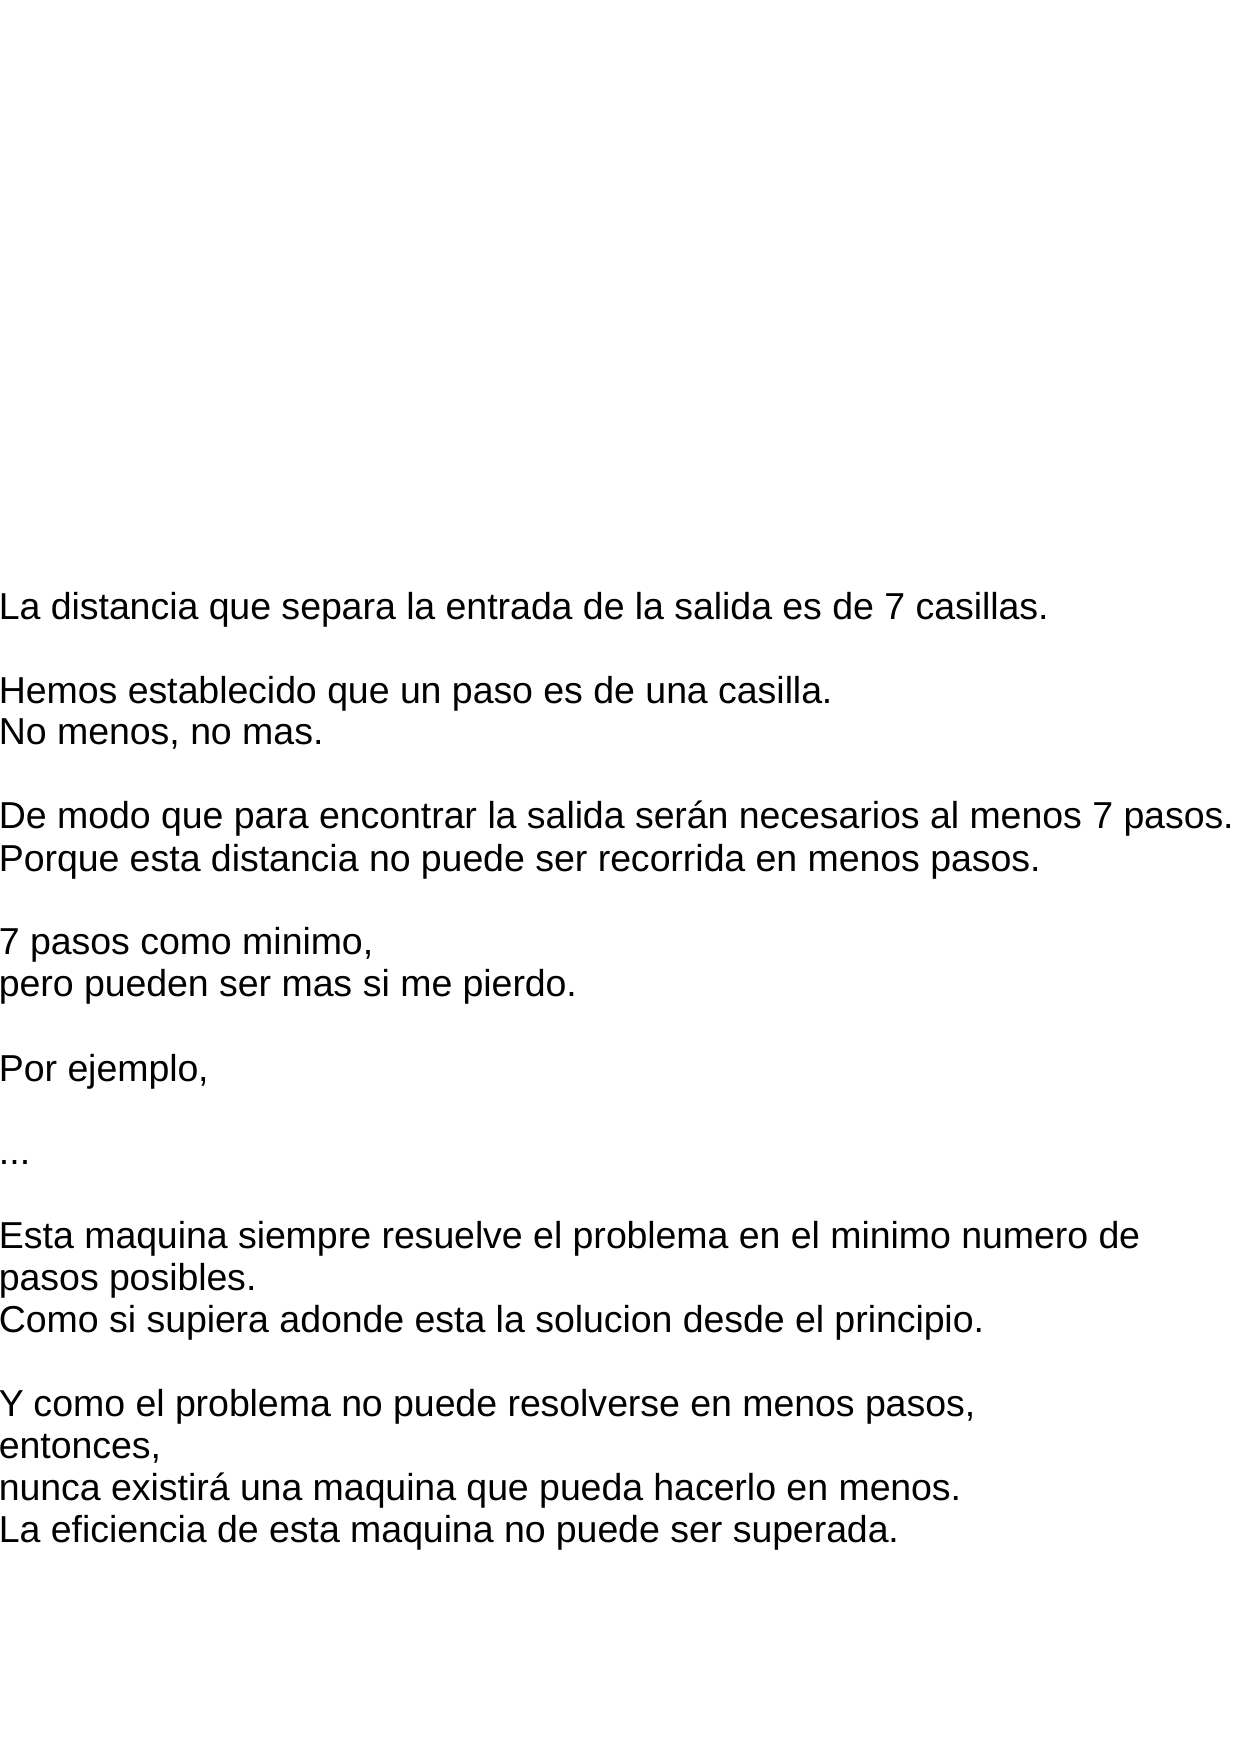

La distancia que separa la entrada de la salida es de 7 casillas.
Hemos establecido que un paso es de una casilla.
No menos, no mas.
De modo que para encontrar la salida serán necesarios al menos 7 pasos.
Porque esta distancia no puede ser recorrida en menos pasos.
7 pasos como minimo,
pero pueden ser mas si me pierdo.
Por ejemplo,
...
Esta maquina siempre resuelve el problema en el minimo numero de pasos posibles.
Como si supiera adonde esta la solucion desde el principio.
Y como el problema no puede resolverse en menos pasos,
entonces,
nunca existirá una maquina que pueda hacerlo en menos.
La eficiencia de esta maquina no puede ser superada.